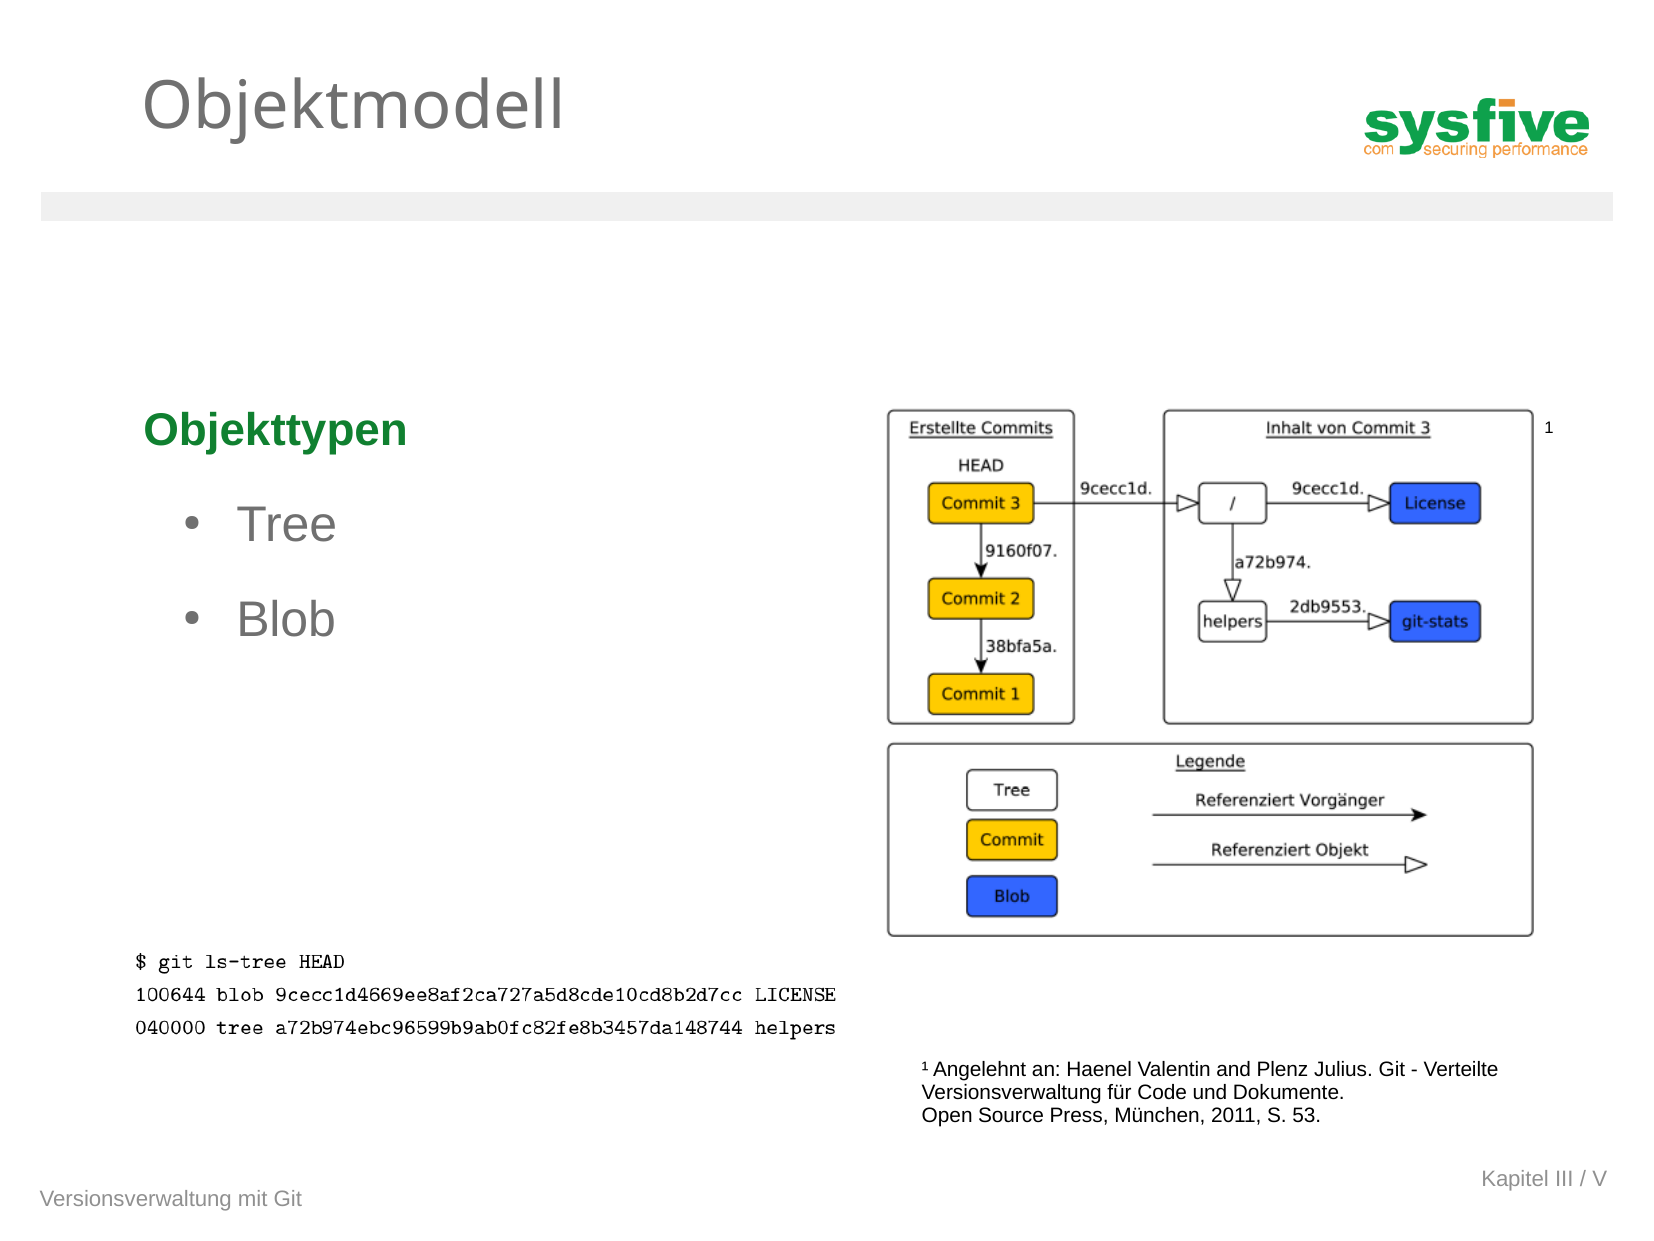

# Objektmodell
Objekttypen
1
Tree
Blob
¹ Angelehnt an: Haenel Valentin and Plenz Julius. Git - Verteilte
Versionsverwaltung für Code und Dokumente.
Open Source Press, München, 2011, S. 53.
Kapitel III / V
Versionsverwaltung mit Git